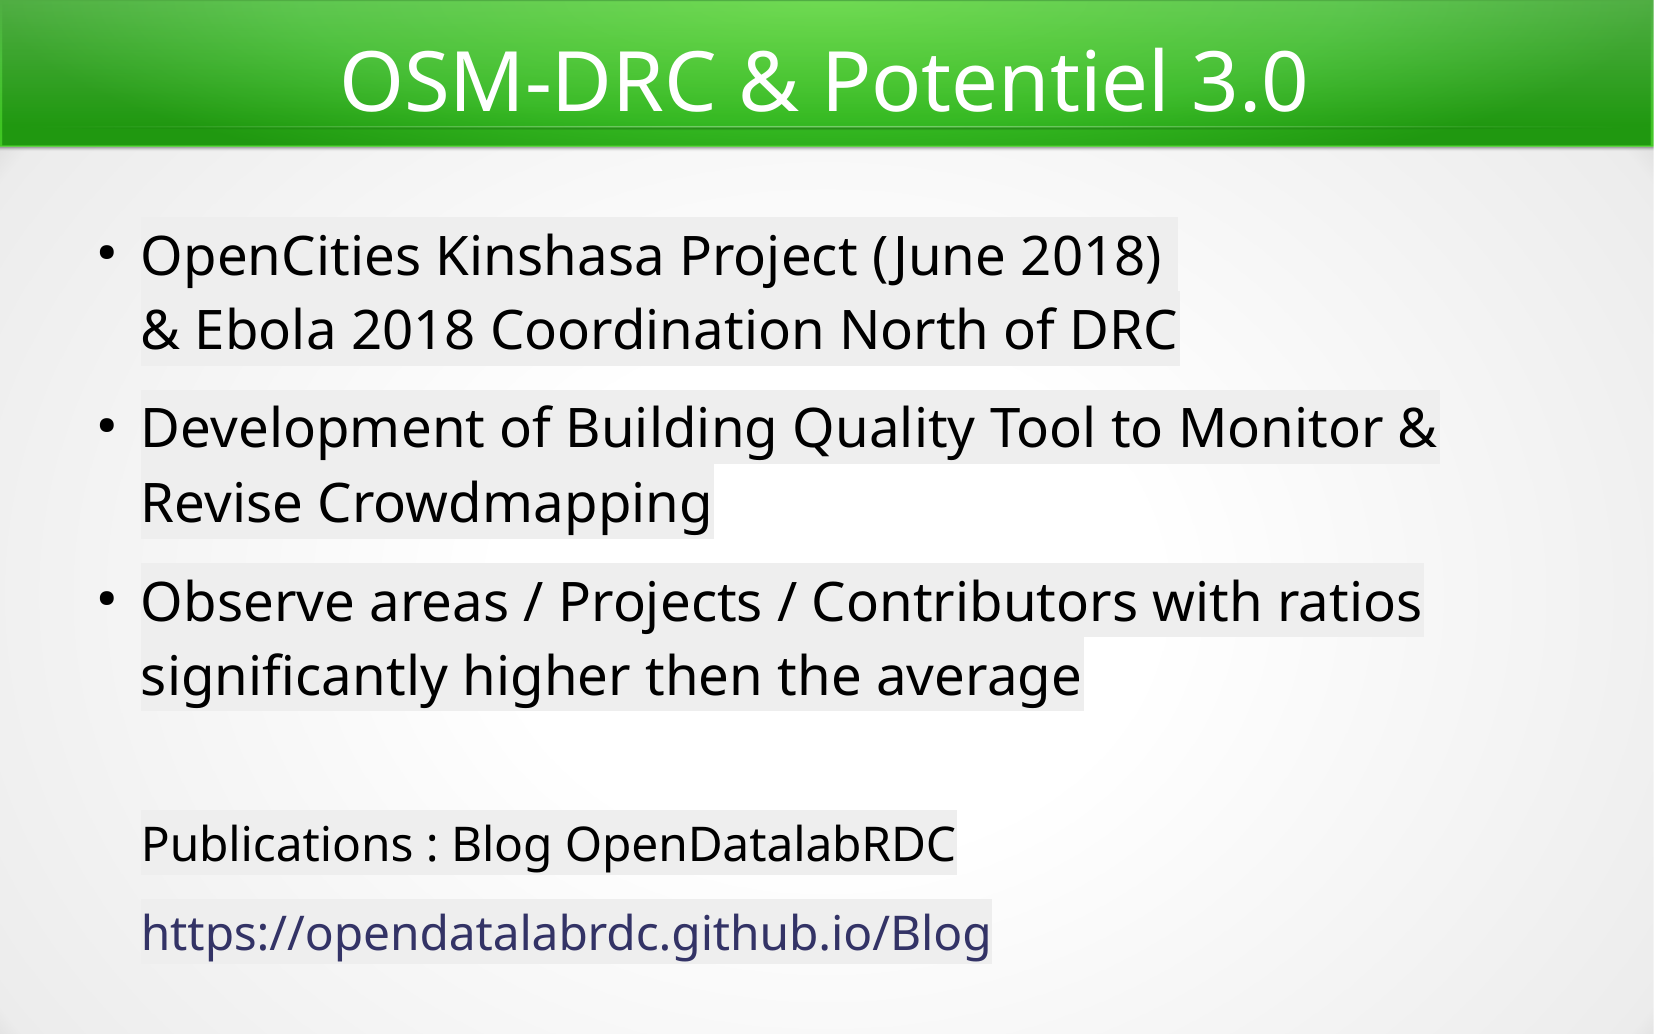

# OSM-DRC & Potentiel 3.0
OpenCities Kinshasa Project (June 2018)
& Ebola 2018 Coordination North of DRC
Development of Building Quality Tool to Monitor & Revise Crowdmapping
Observe areas / Projects / Contributors with ratios significantly higher then the average
Publications : Blog OpenDatalabRDC
https://opendatalabrdc.github.io/Blog